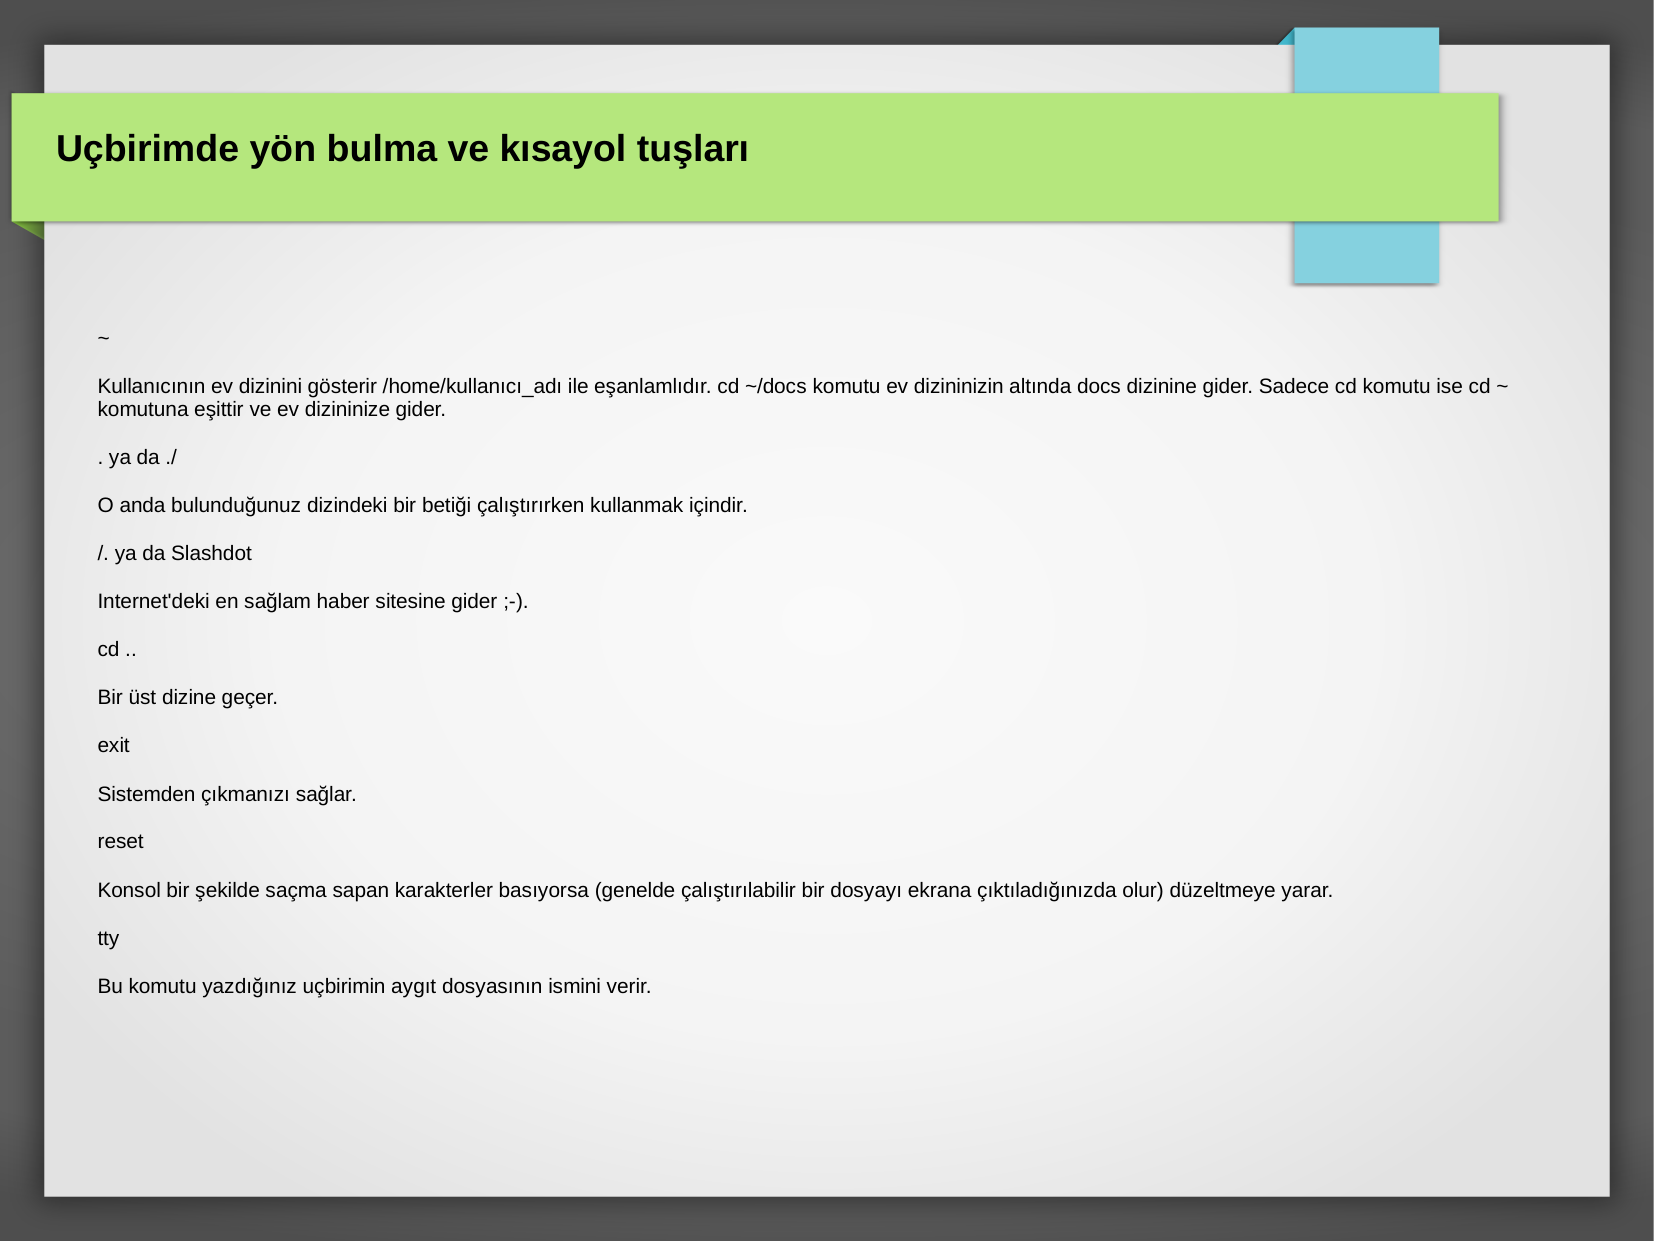

Uçbirimde yön bulma ve kısayol tuşları
~
Kullanıcının ev dizinini gösterir /home/kullanıcı_adı ile eşanlamlıdır. cd ~/docs komutu ev dizininizin altında docs dizinine gider. Sadece cd komutu ise cd ~ komutuna eşittir ve ev dizininize gider.
. ya da ./
O anda bulunduğunuz dizindeki bir betiği çalıştırırken kullanmak içindir.
/. ya da Slashdot
Internet'deki en sağlam haber sitesine gider ;-).
cd ..
Bir üst dizine geçer.
exit
Sistemden çıkmanızı sağlar.
reset
Konsol bir şekilde saçma sapan karakterler basıyorsa (genelde çalıştırılabilir bir dosyayı ekrana çıktıladığınızda olur) düzeltmeye yarar.
tty
Bu komutu yazdığınız uçbirimin aygıt dosyasının ismini verir.